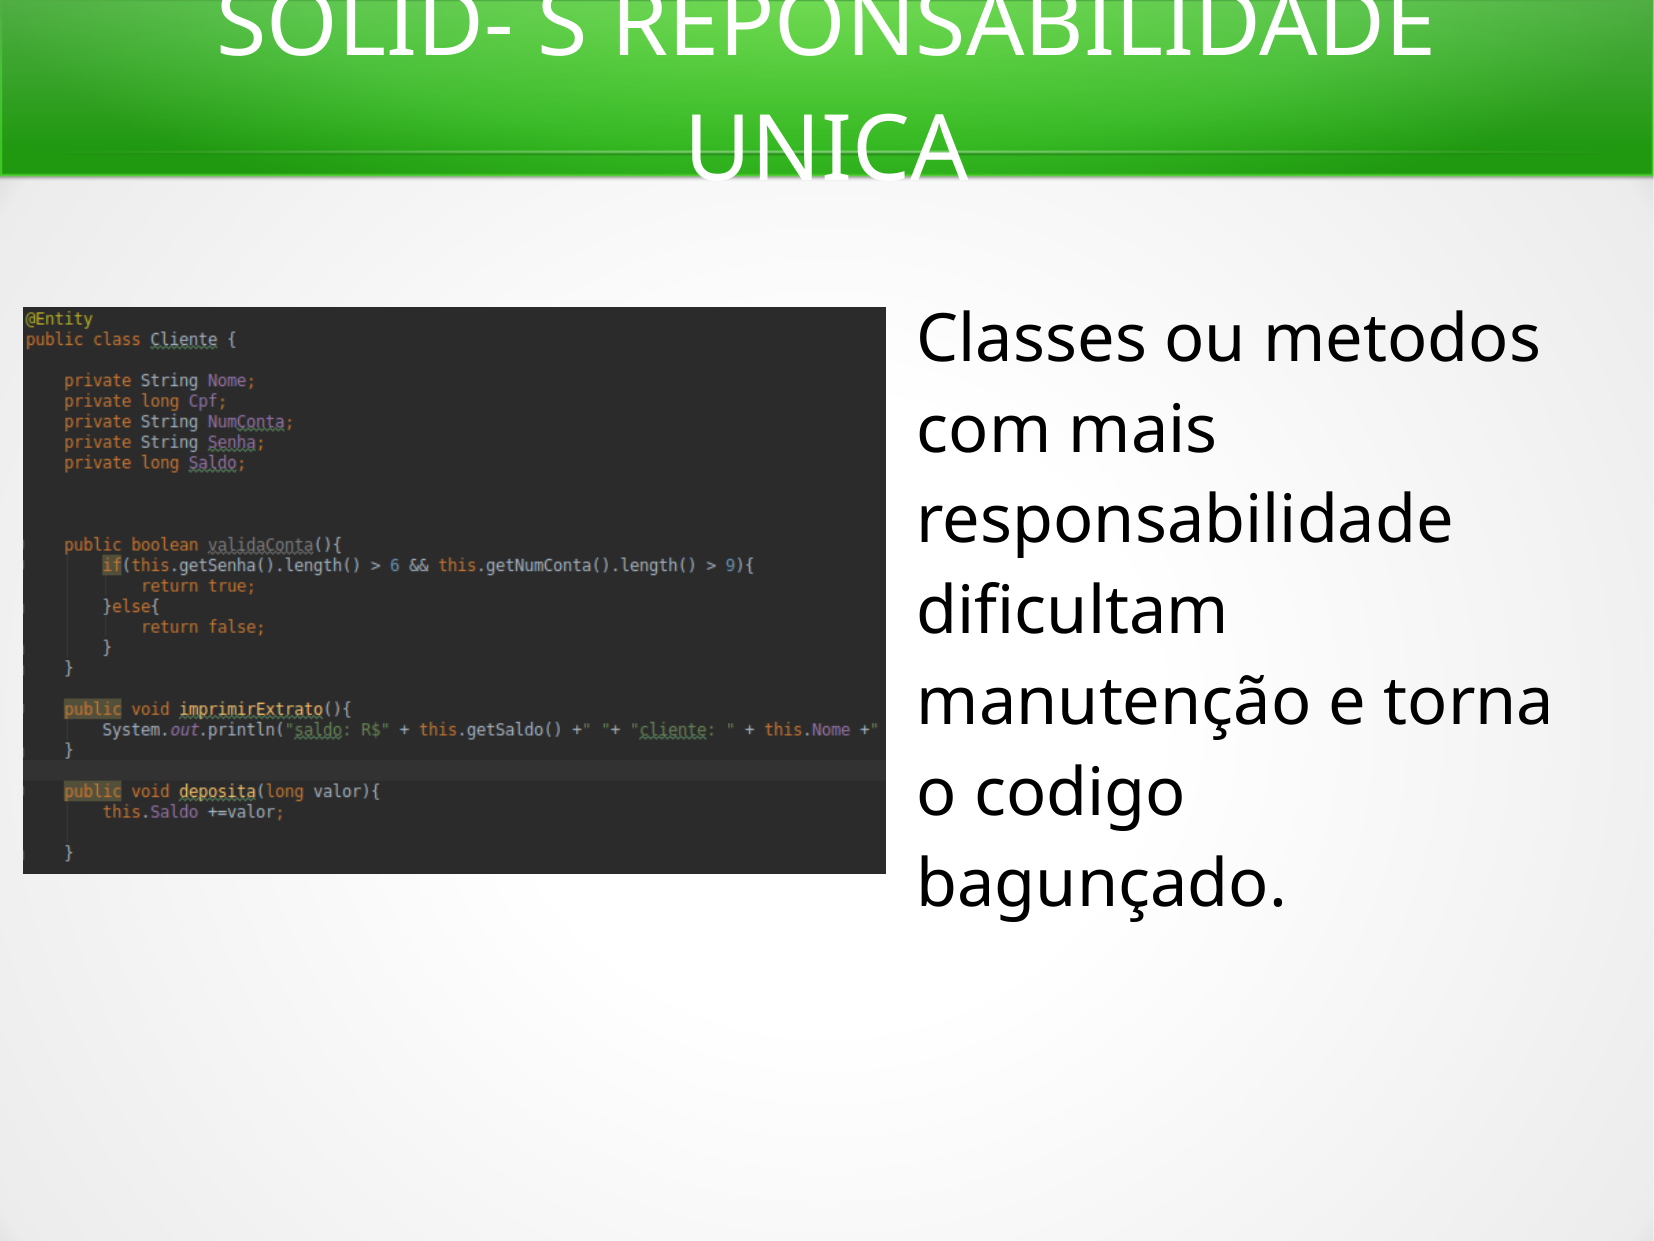

# SOLID- S REPONSABILIDADE UNICA
Classes ou metodos com mais responsabilidade dificultam manutenção e torna o codigo bagunçado.